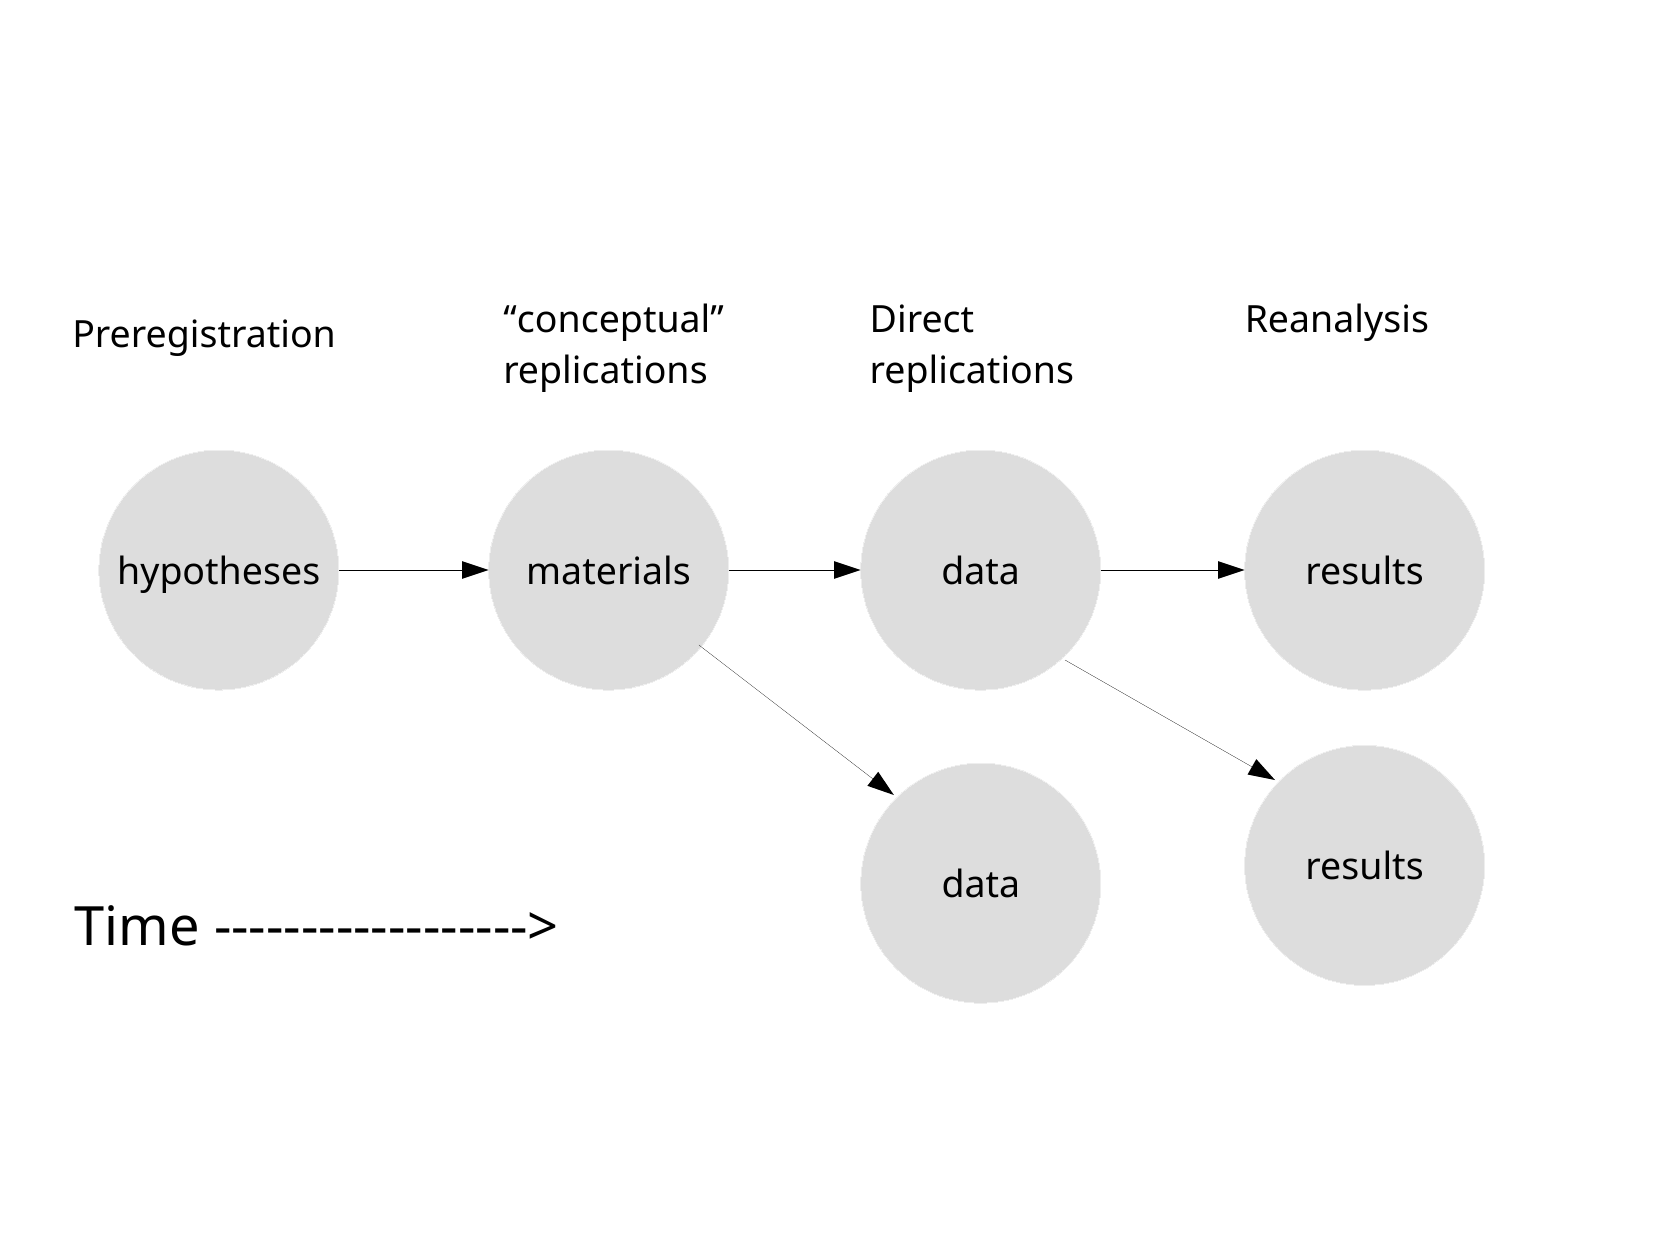

Direct replications
Reanalysis
“conceptual” replications
Preregistration
hypotheses
materials
data
results
results
data
Time ------------------>